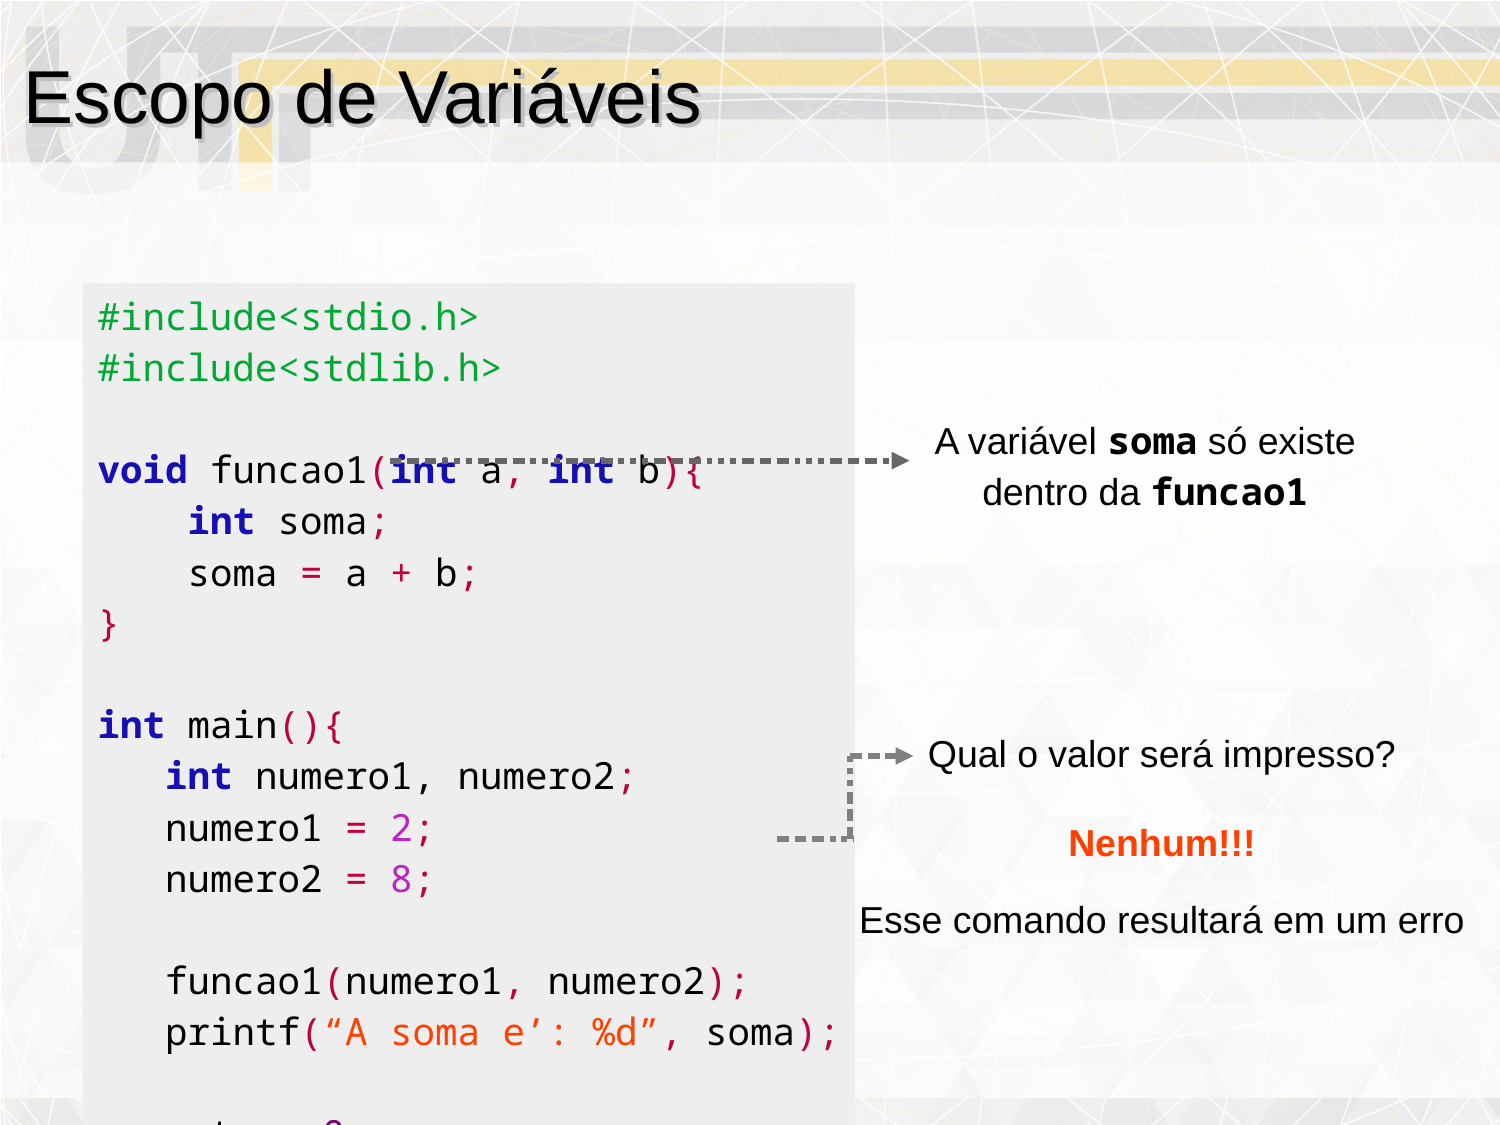

# Escopo de Variáveis
#include<stdio.h>
#include<stdlib.h>
void funcao1(int a, int b){
 int soma;
 soma = a + b;
}
int main(){
 int numero1, numero2;
 numero1 = 2;
 numero2 = 8;
 funcao1(numero1, numero2);
 printf(“A soma e’: %d”, soma);
 return 0;
}
A variável soma só existe dentro da funcao1
Qual o valor será impresso?
Nenhum!!!
Esse comando resultará em um erro